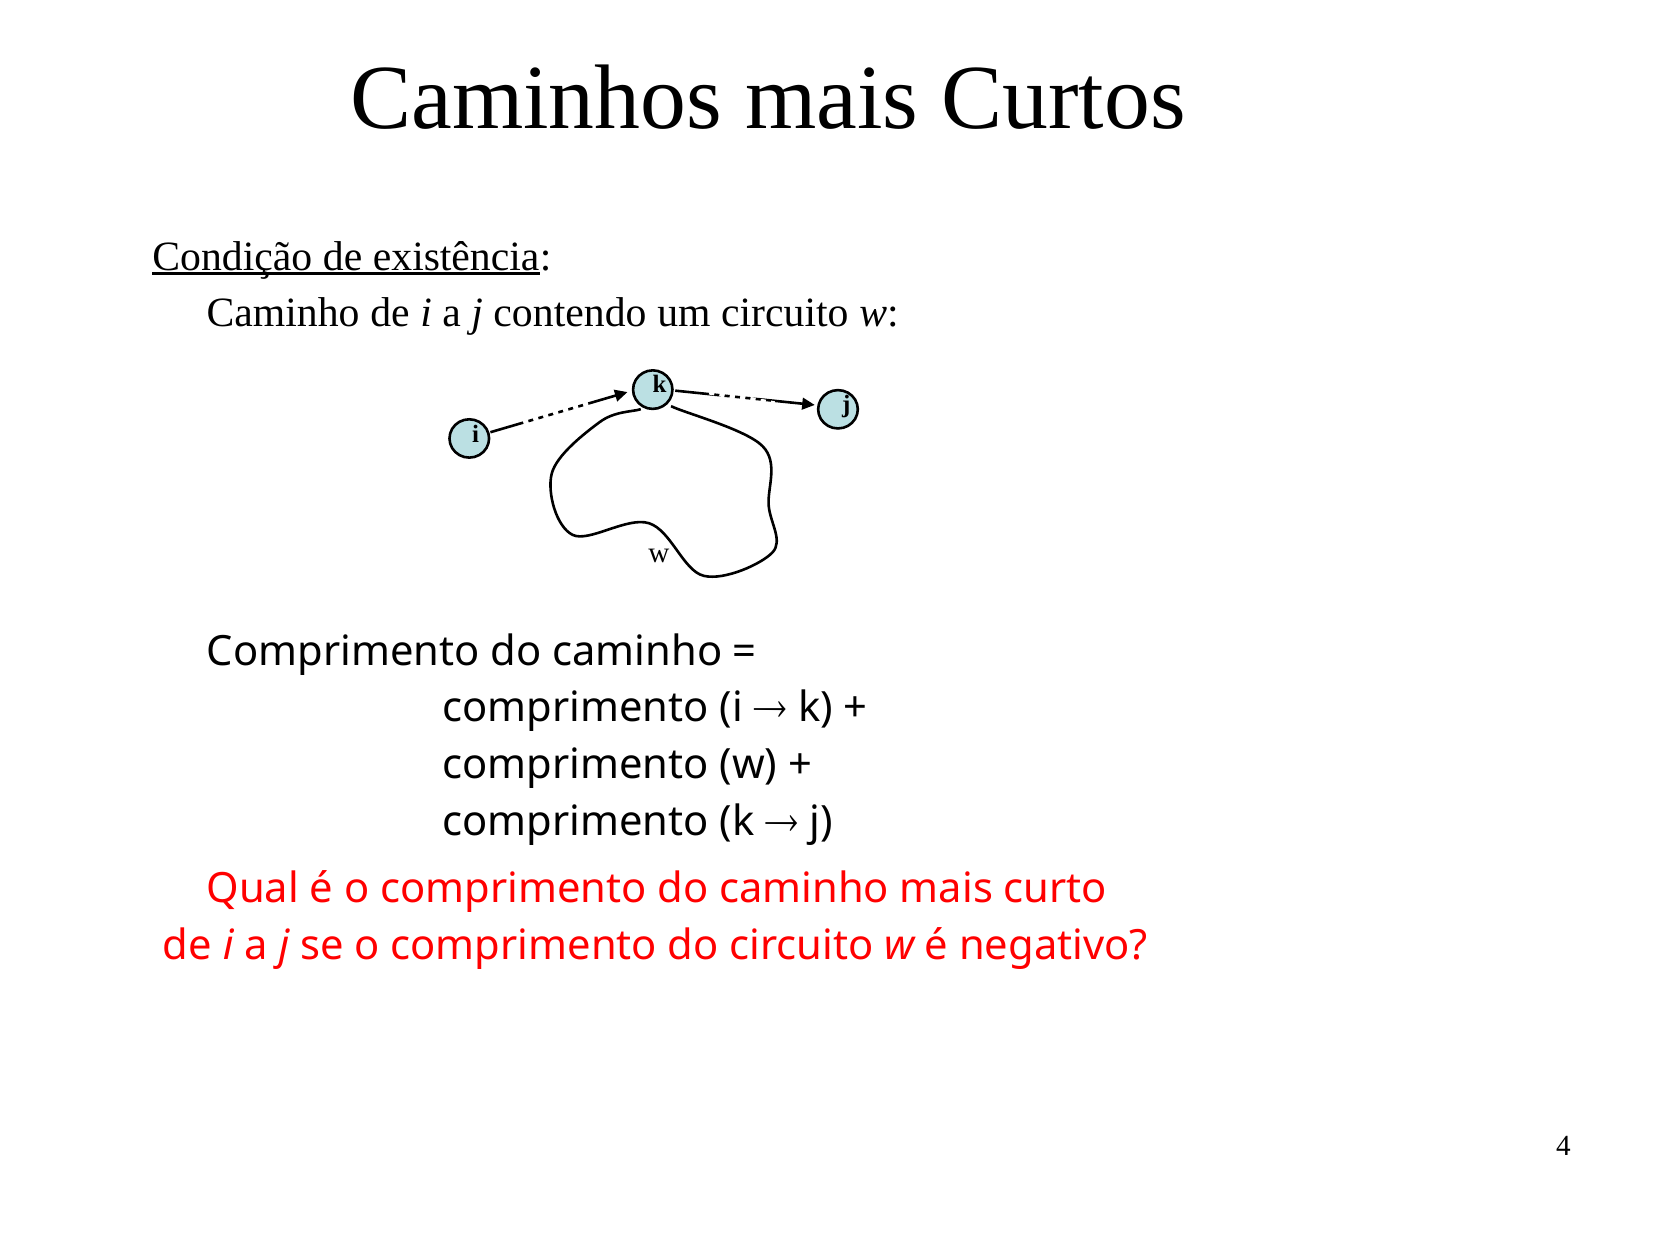

# Caminhos mais Curtos
Condição de existência:
	Caminho de i a j contendo um circuito w:
k
j
i
w
	Comprimento do caminho =
			comprimento (i  k) +
			comprimento (w) +
			comprimento (k  j)‏
	Qual é o comprimento do caminho mais curto
 de i a j se o comprimento do circuito w é negativo?
4